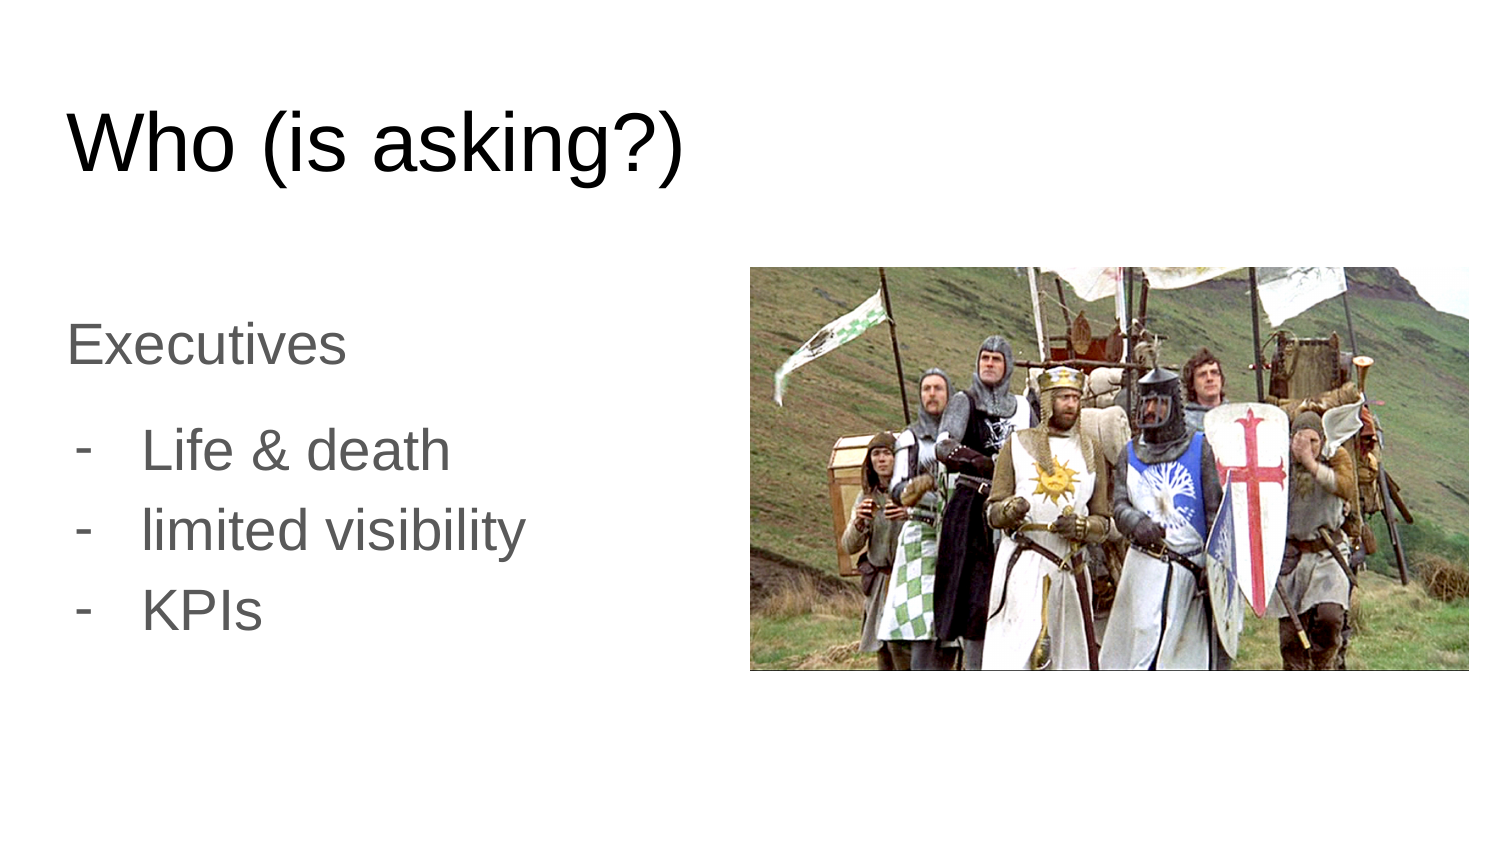

# Who (is asking?)
Executives
Life & death
limited visibility
KPIs